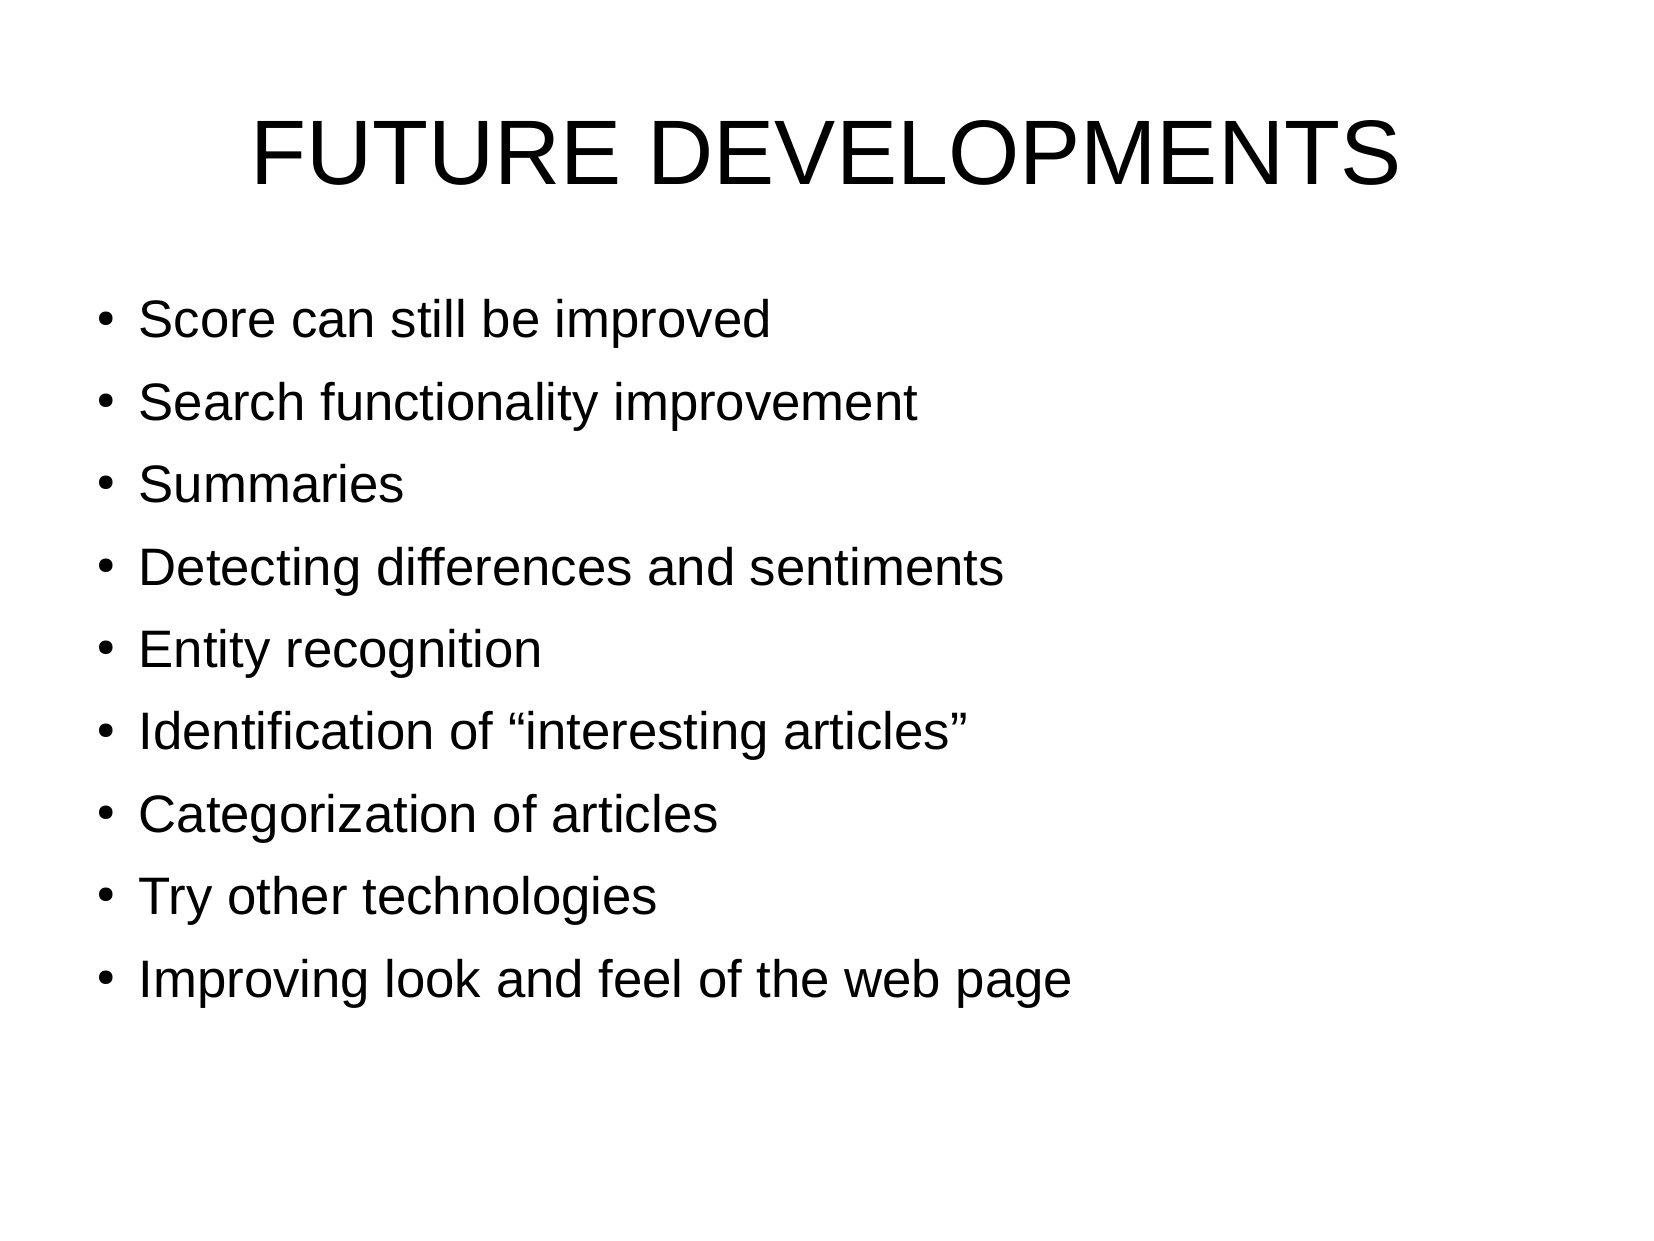

# FUTURE DEVELOPMENTS
Score can still be improved
Search functionality improvement
Summaries
Detecting differences and sentiments
Entity recognition
Identification of “interesting articles”
Categorization of articles
Try other technologies
Improving look and feel of the web page